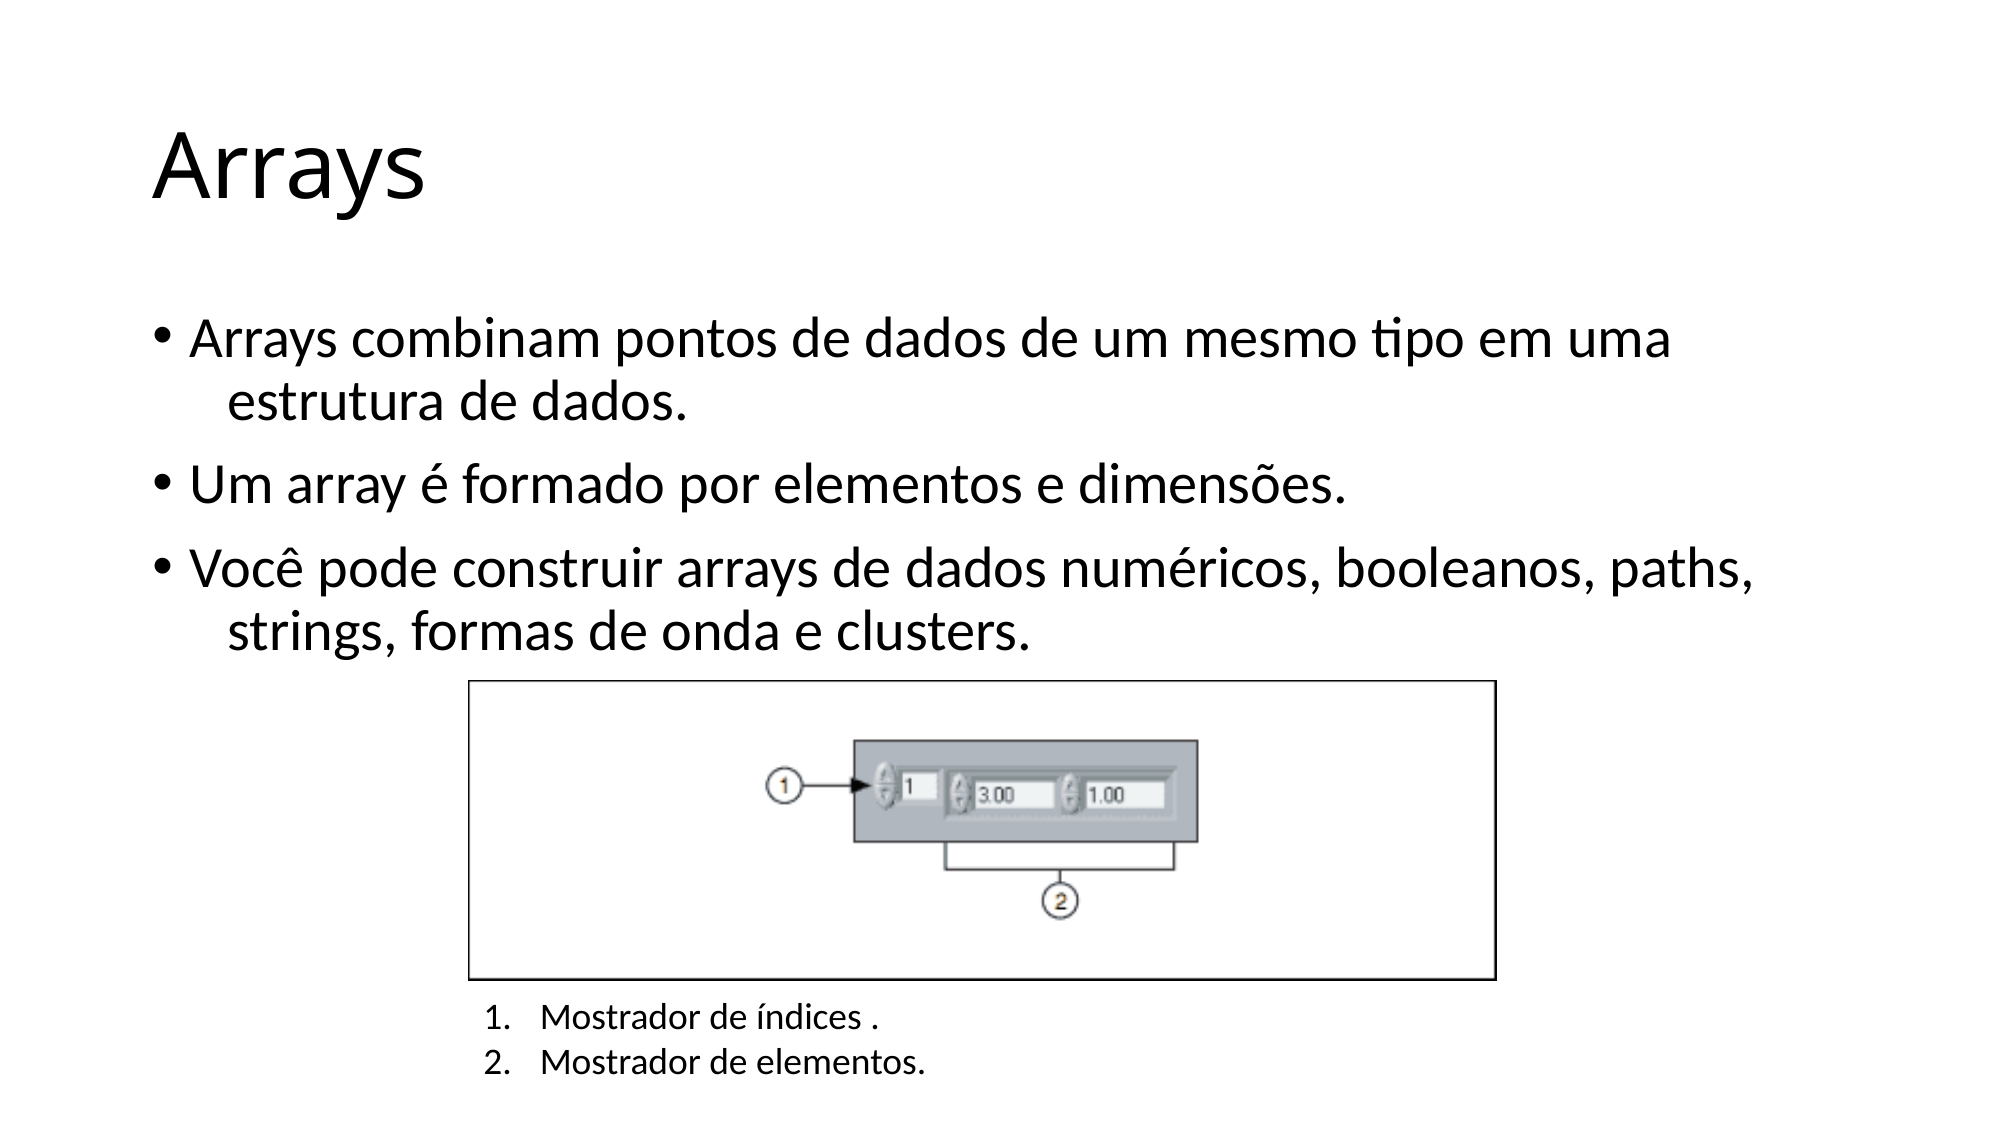

# Arrays
Arrays combinam pontos de dados de um mesmo tipo em uma estrutura de dados.
Um array é formado por elementos e dimensões.
Você pode construir arrays de dados numéricos, booleanos, paths, strings, formas de onda e clusters.
Mostrador de índices .
Mostrador de elementos.